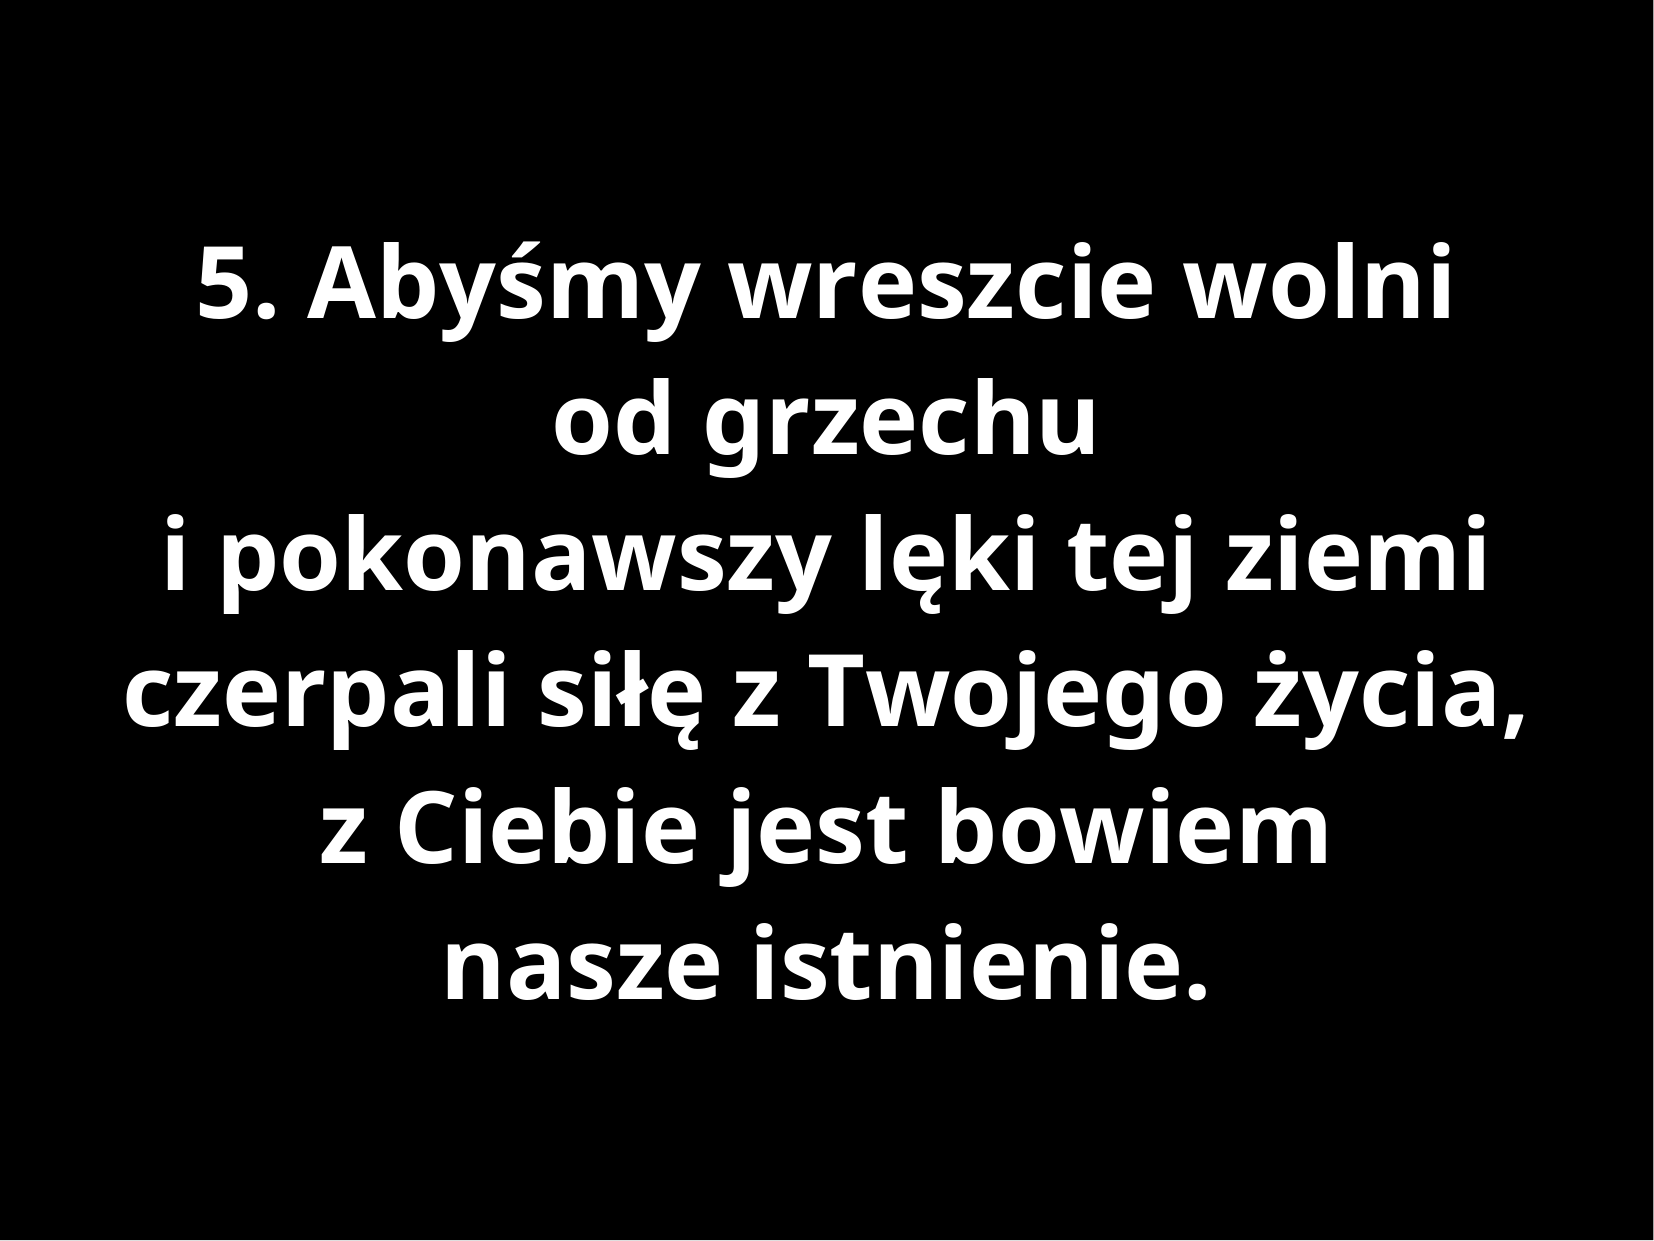

# 5. Abyśmy wreszcie wolni od grzechu i pokonawszy lęki tej ziemi czerpali siłę z Twojego życia, z Ciebie jest bowiem nasze istnienie.